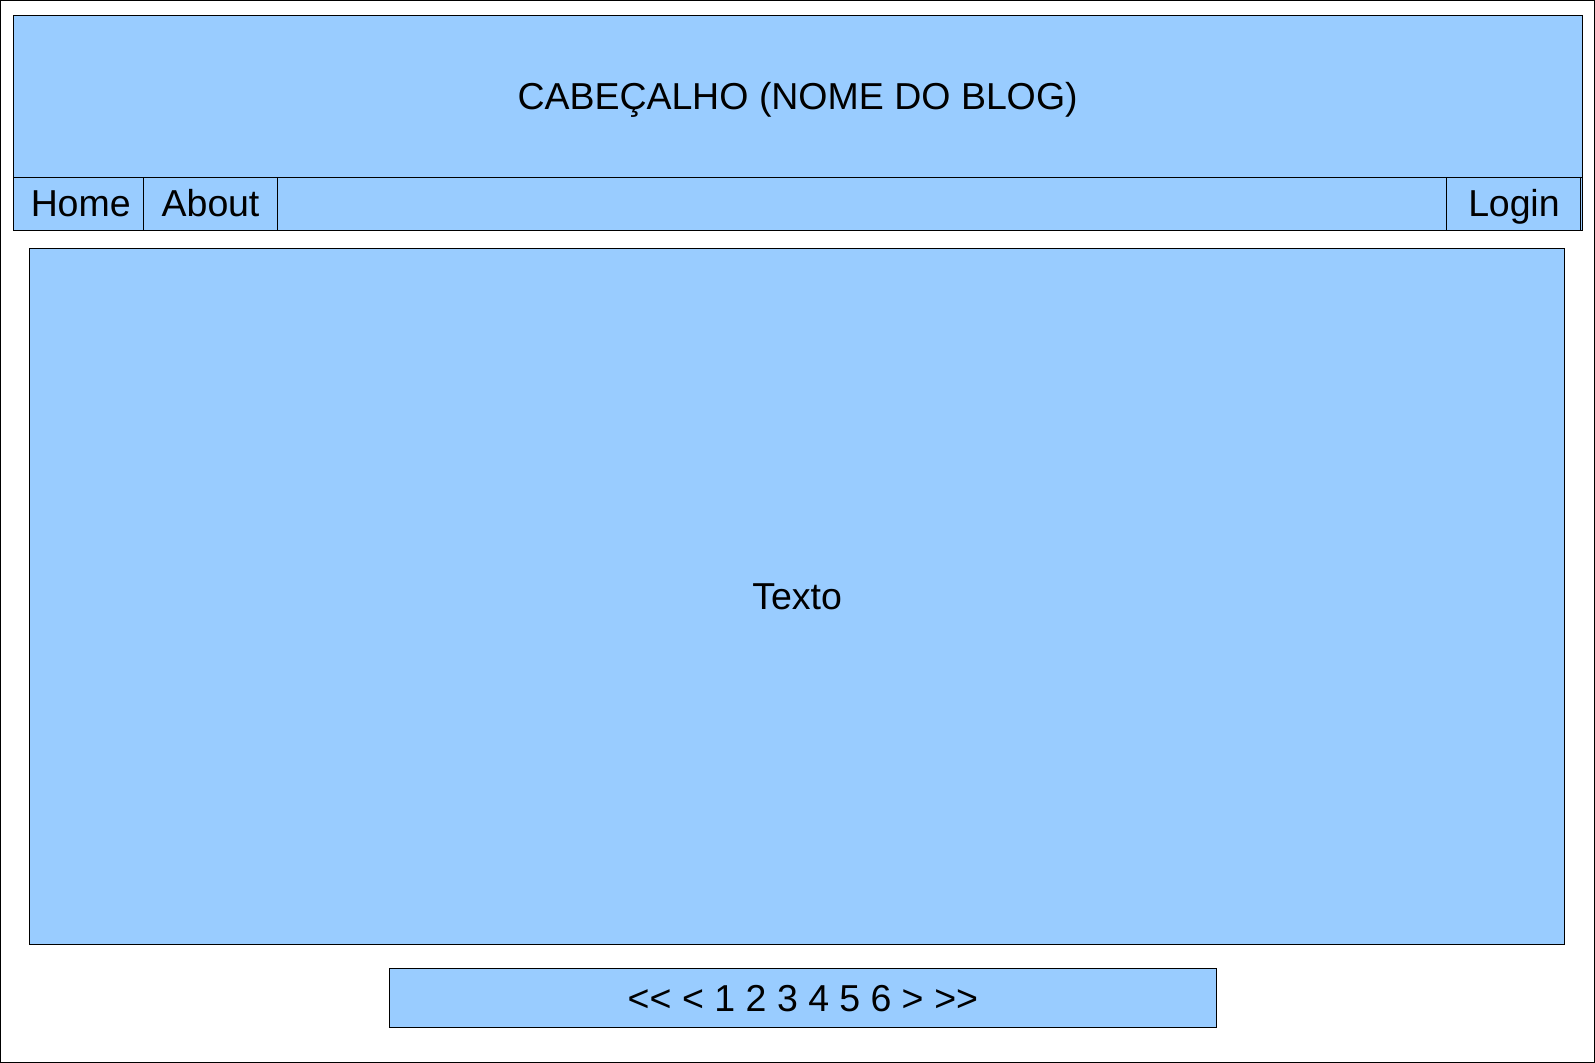

CABEÇALHO (NOME DO BLOG)
Home
Home
About
Login
Texto
<< < 1 2 3 4 5 6 > >>